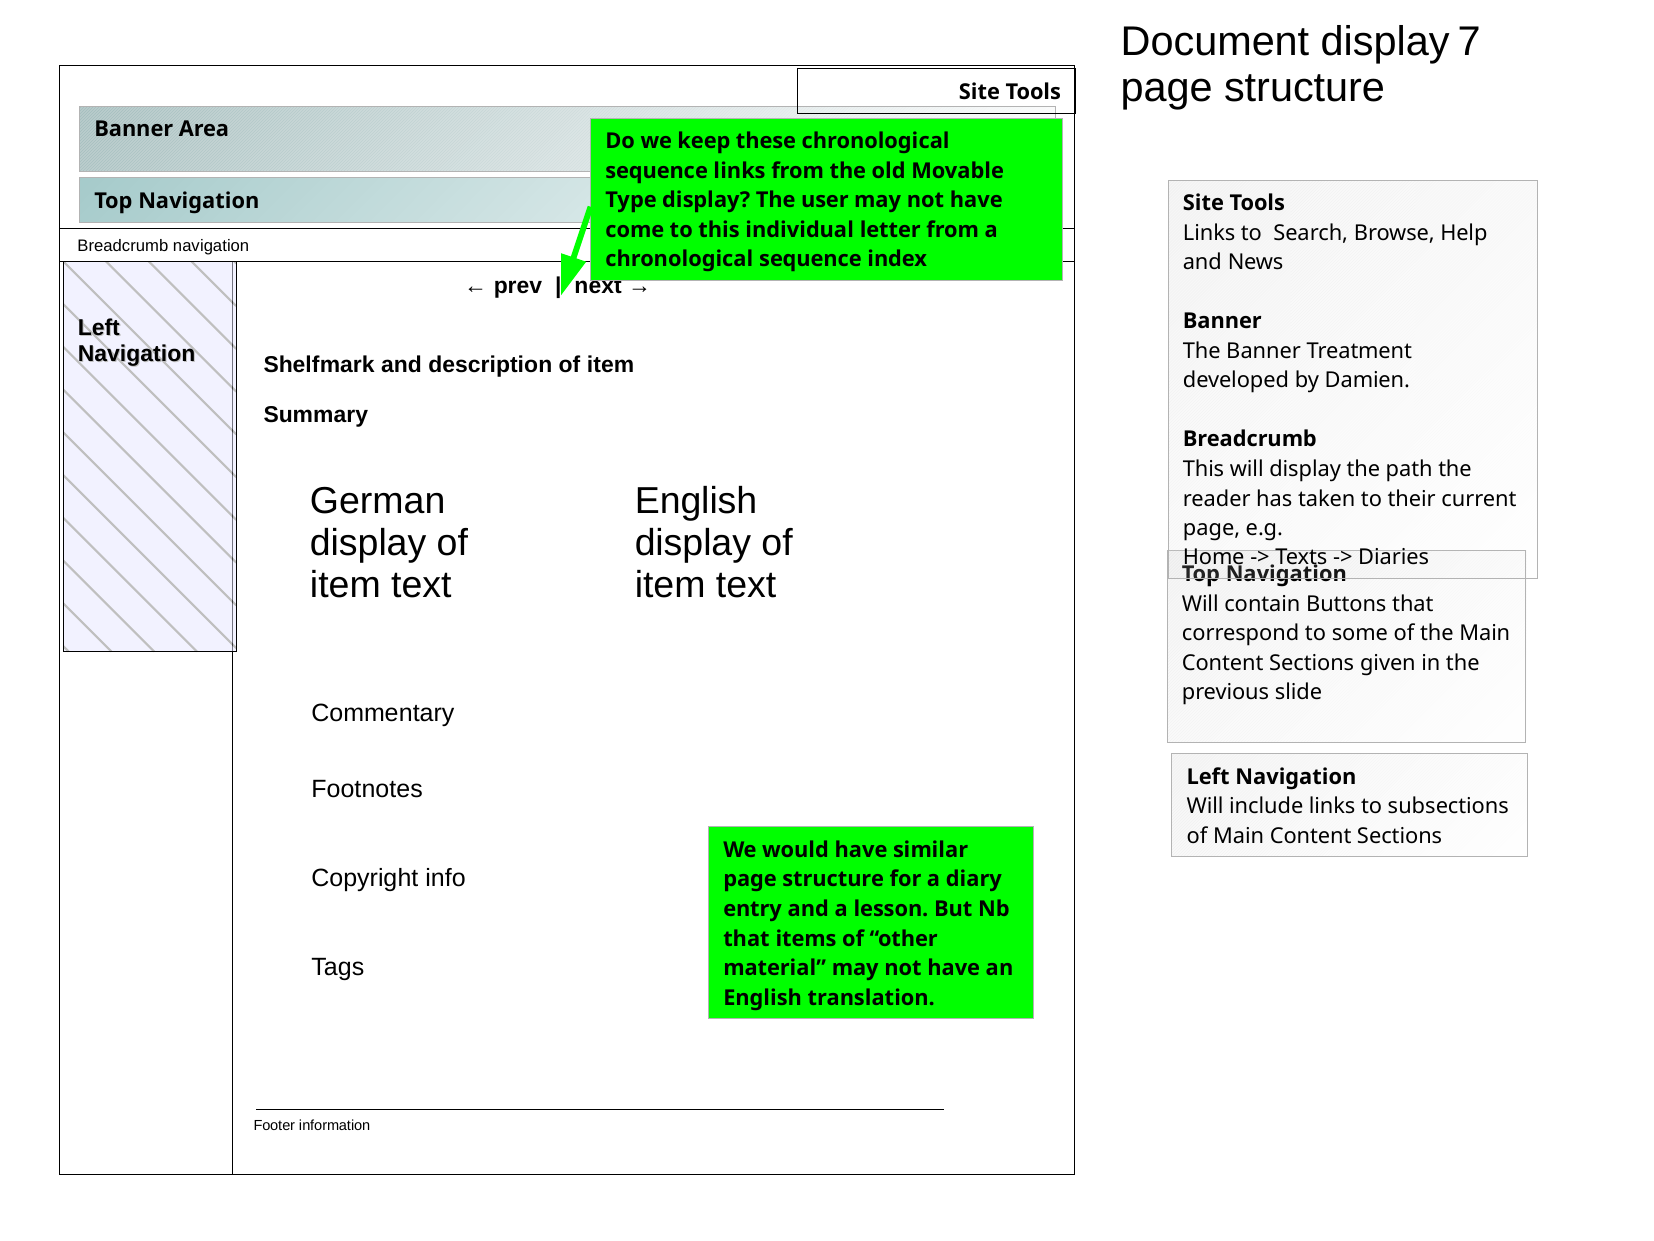

Document display
page structure
Site Tools
Banner Area
Do we keep these chronological sequence links from the old Movable Type display? The user may not have come to this individual letter from a chronological sequence index
Top Navigation
Site Tools
Links to Search, Browse, Help and News
Banner
The Banner Treatment developed by Damien.
Breadcrumb
This will display the path the reader has taken to their current page, e.g.
Home -> Texts -> Diaries
Breadcrumb navigation
Left Navigation
 ← prev | next →
Shelfmark and description of item
Summary
German display of item text
English display of item text
Top Navigation
Will contain Buttons that correspond to some of the Main Content Sections given in the previous slide
Commentary
Left Navigation
Will include links to subsections of Main Content Sections
Footnotes
We would have similar page structure for a diary entry and a lesson. But Nb that items of “other material” may not have an English translation.
Copyright info
Tags
Footer information